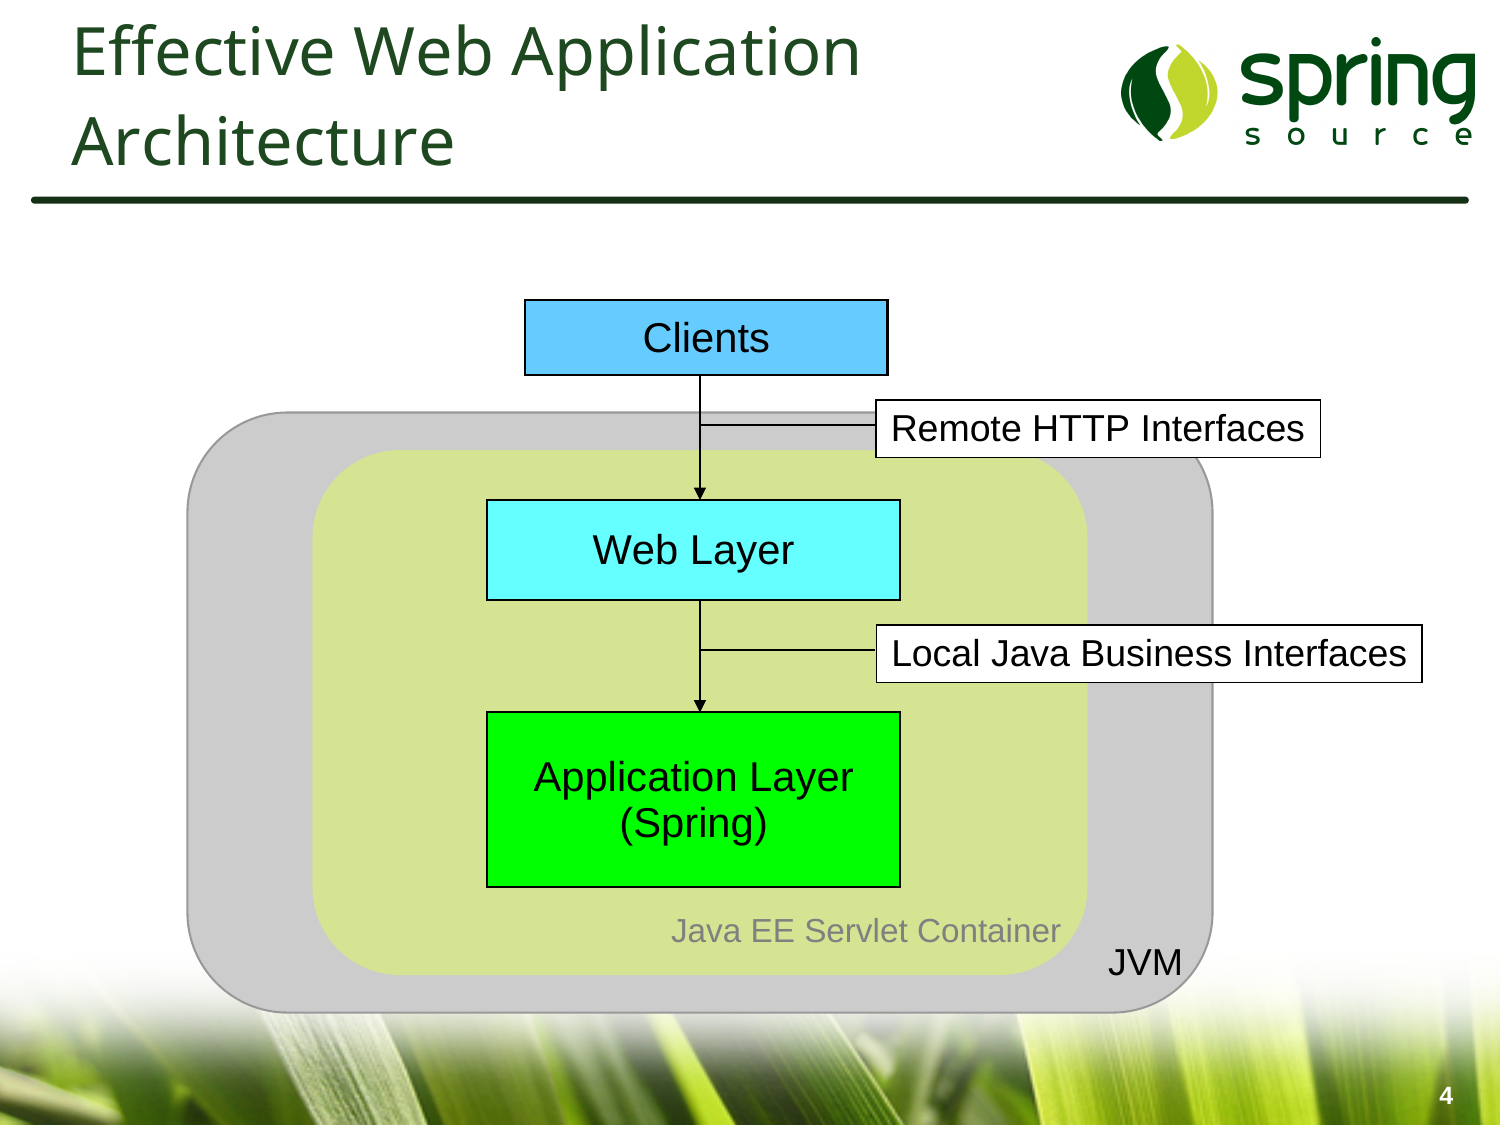

# Effective Web Application Architecture
Clients
Remote HTTP Interfaces
JVM
Java EE Servlet Container
Web Layer
Local Java Business Interfaces
Application Layer
(Spring)